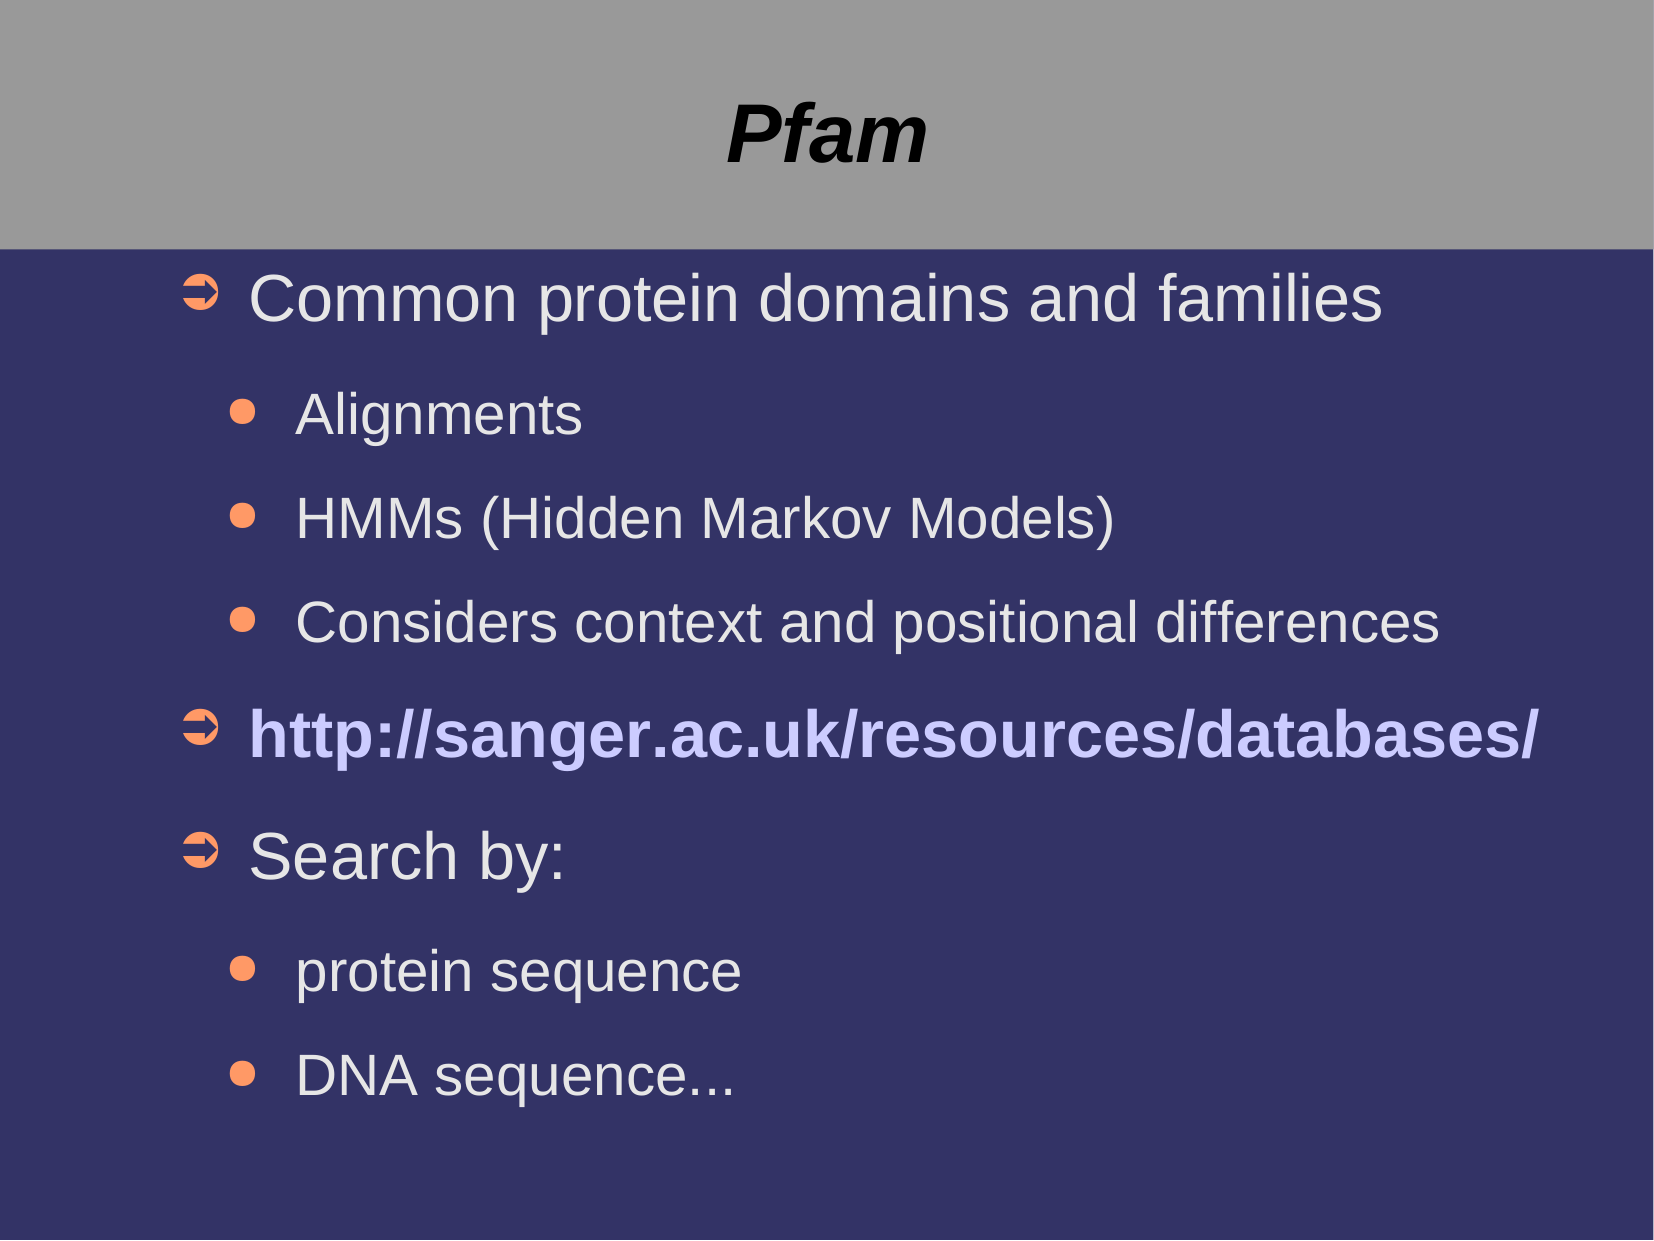

# Pfam
Common protein domains and families
Alignments
HMMs (Hidden Markov Models)
Considers context and positional differences
http://sanger.ac.uk/resources/databases/
Search by:
protein sequence
DNA sequence...